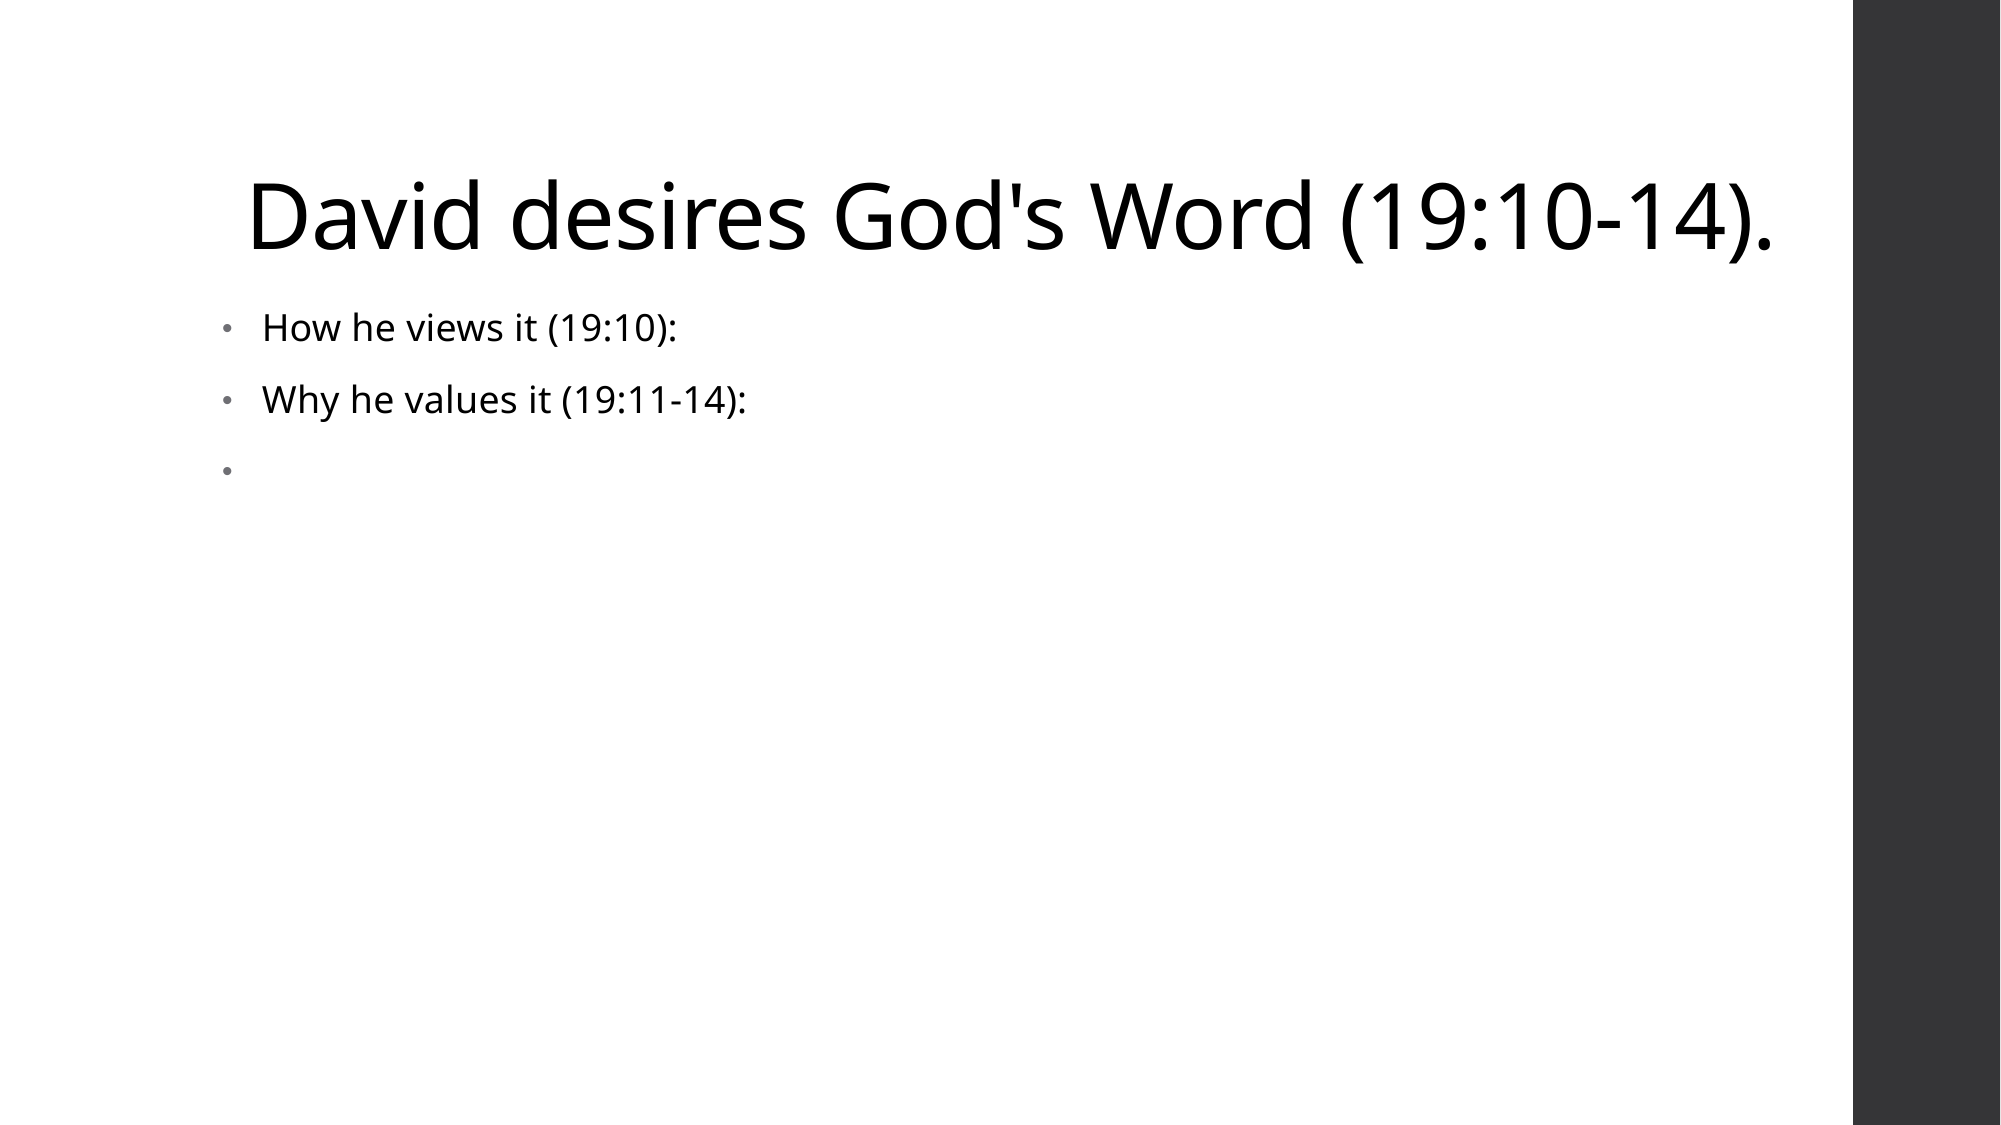

# David desires God's Word (19:10-14).
 How he views it (19:10):
 Why he values it (19:11-14):